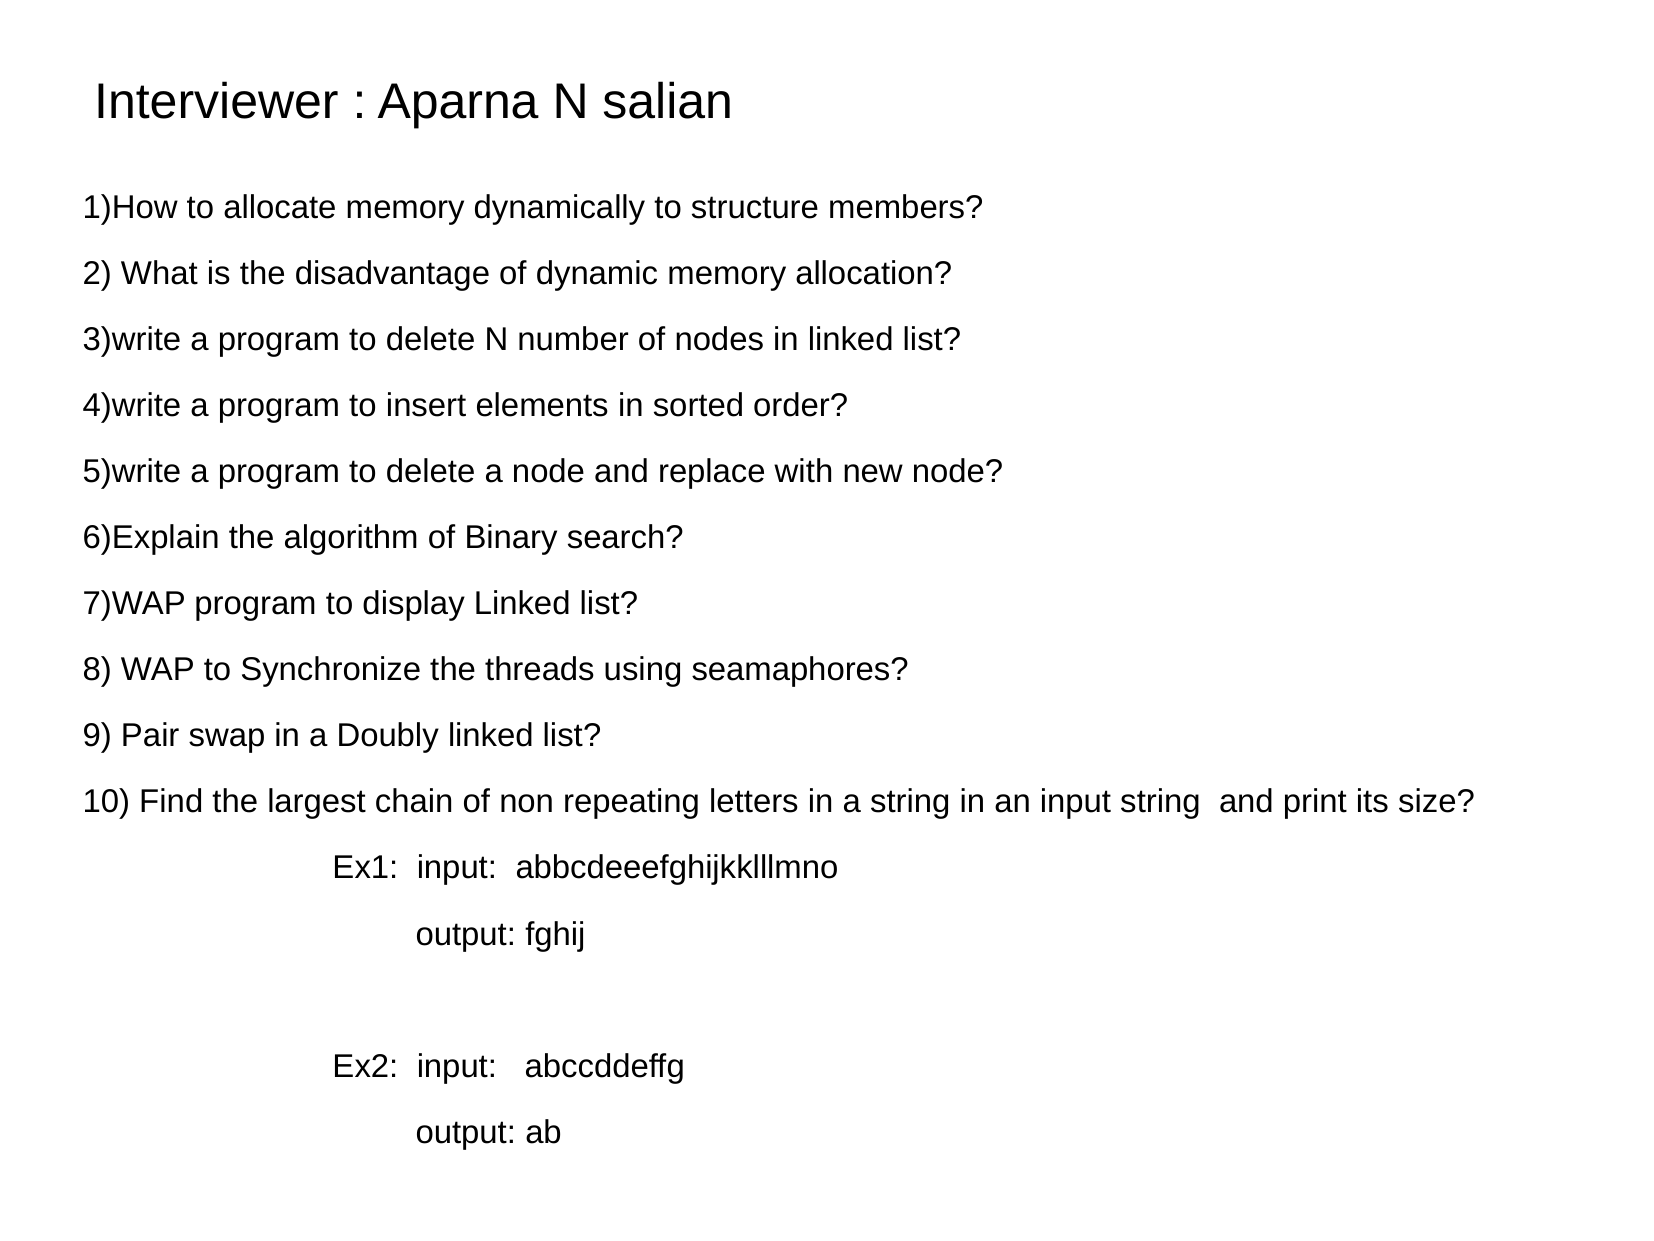

# Interviewer : Aparna N salian
1)How to allocate memory dynamically to structure members?
2) What is the disadvantage of dynamic memory allocation?
3)write a program to delete N number of nodes in linked list?
4)write a program to insert elements in sorted order?
5)write a program to delete a node and replace with new node?
6)Explain the algorithm of Binary search?
7)WAP program to display Linked list?
8) WAP to Synchronize the threads using seamaphores?
9) Pair swap in a Doubly linked list?
10) Find the largest chain of non repeating letters in a string in an input string and print its size?
 Ex1: input: abbcdeeefghijkklllmno
 output: fghij
 Ex2: input: abccddeffg
 output: ab